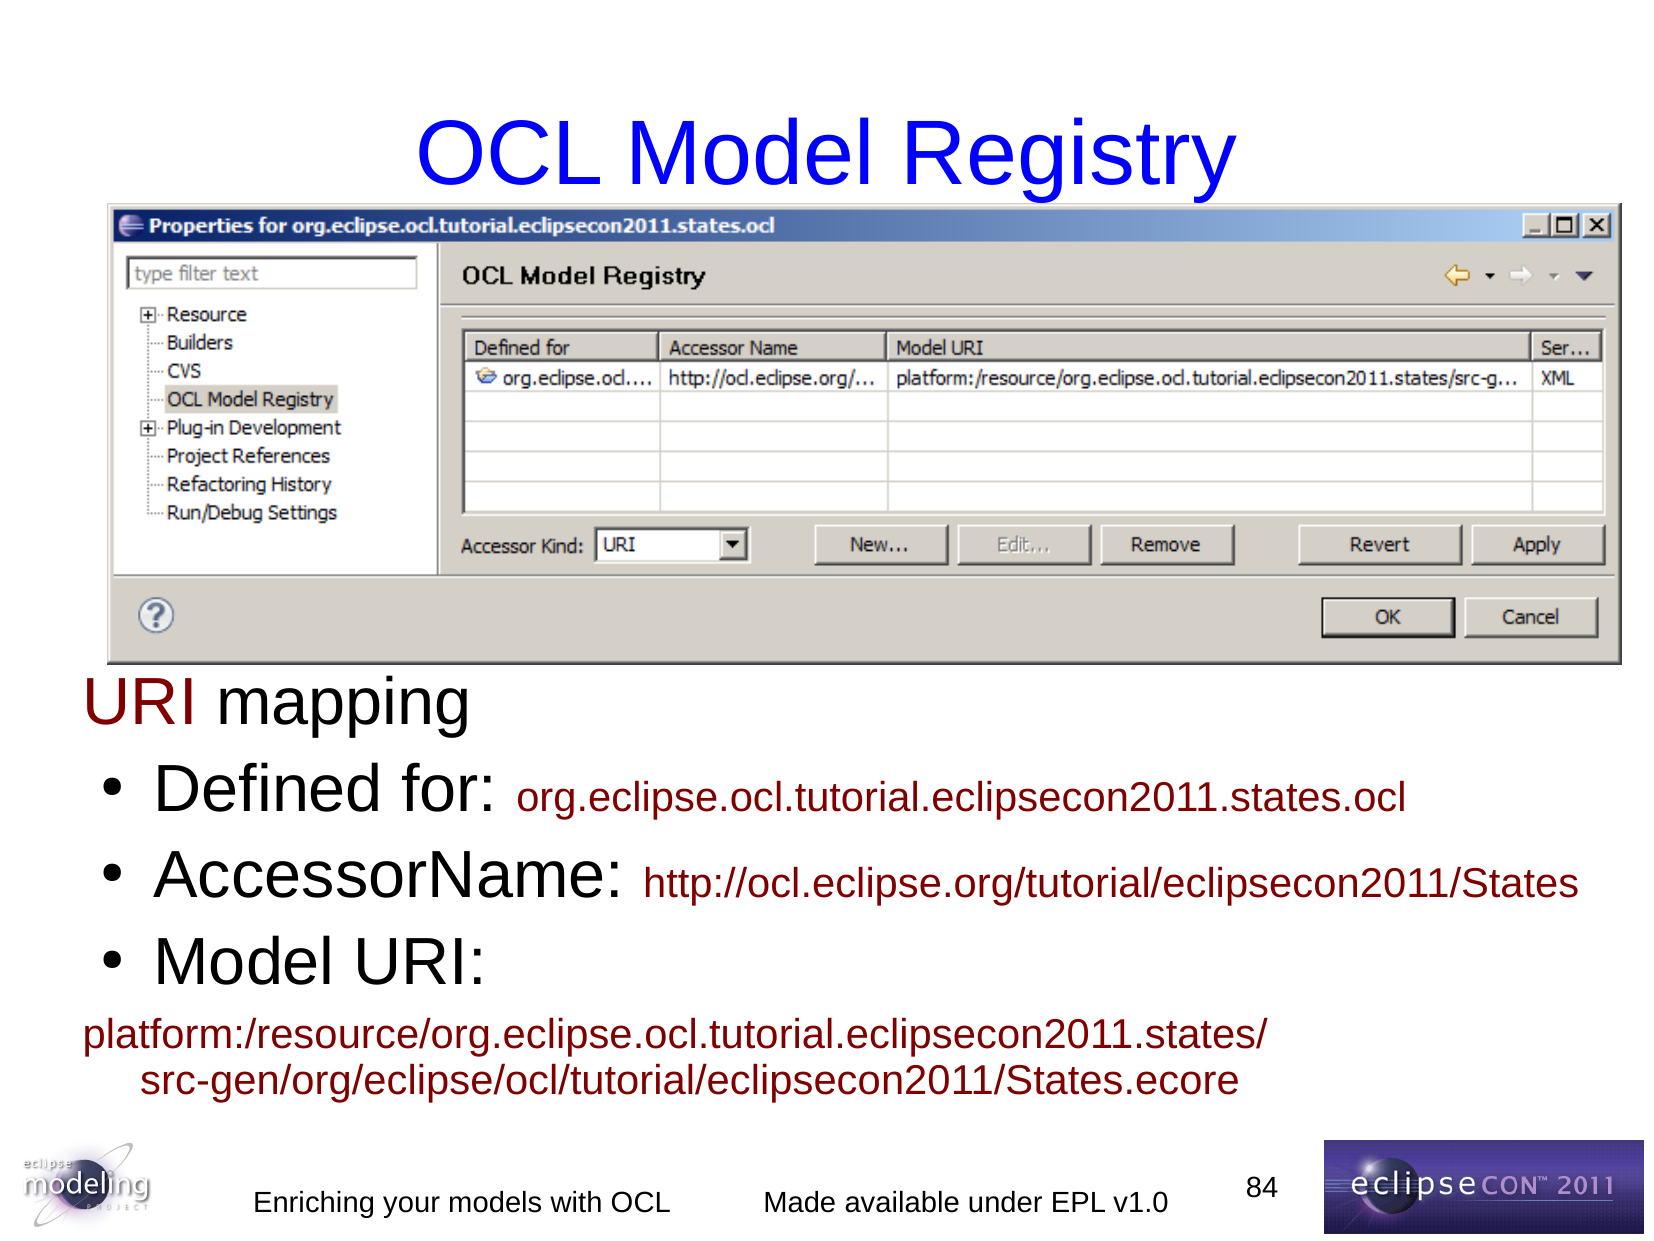

# OCL Model Registry
URI mapping
Defined for: org.eclipse.ocl.tutorial.eclipsecon2011.states.ocl
AccessorName: http://ocl.eclipse.org/tutorial/eclipsecon2011/States
Model URI:
platform:/resource/org.eclipse.ocl.tutorial.eclipsecon2011.states/
 src-gen/org/eclipse/ocl/tutorial/eclipsecon2011/States.ecore
84
Enriching your models with OCL